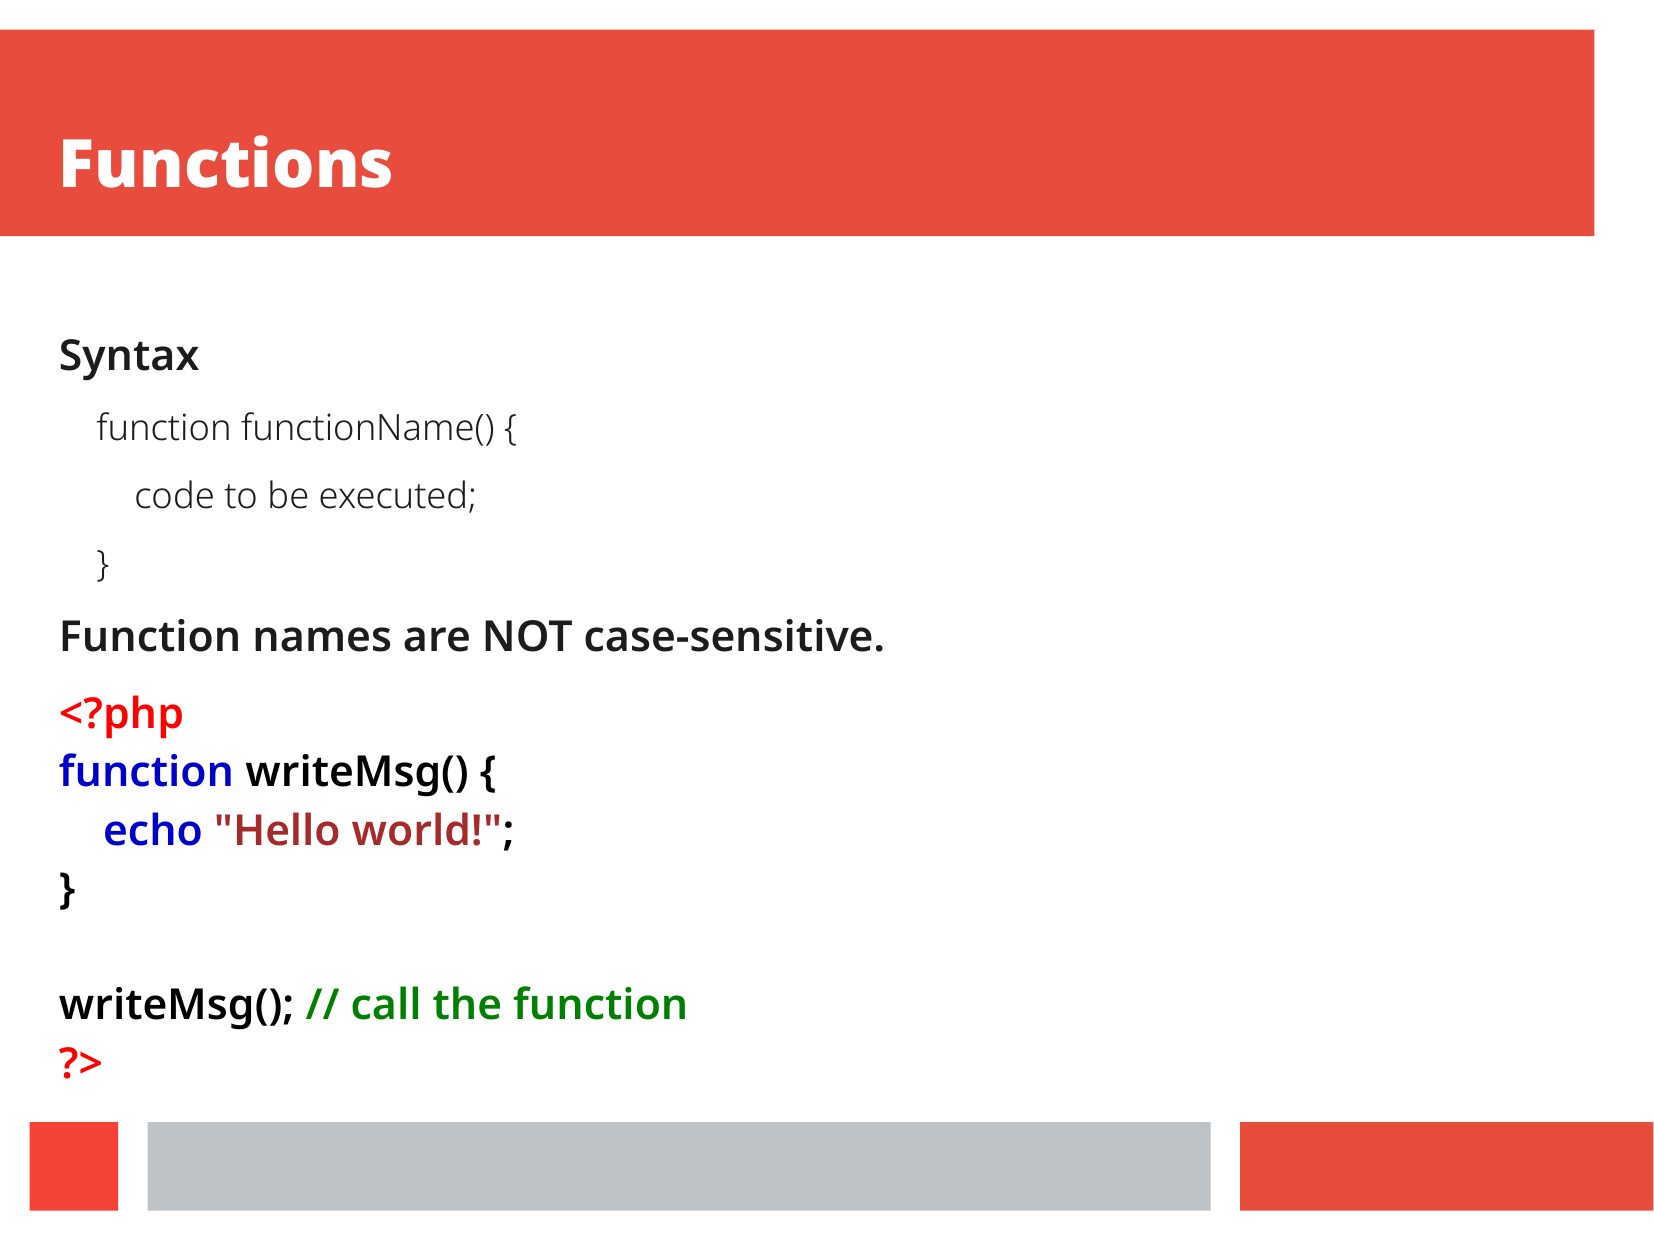

# Functions
Syntax
function functionName() {
 code to be executed;
}
Function names are NOT case-sensitive.
<?php
function writeMsg() {
    echo "Hello world!";
}
writeMsg(); // call the function
?>